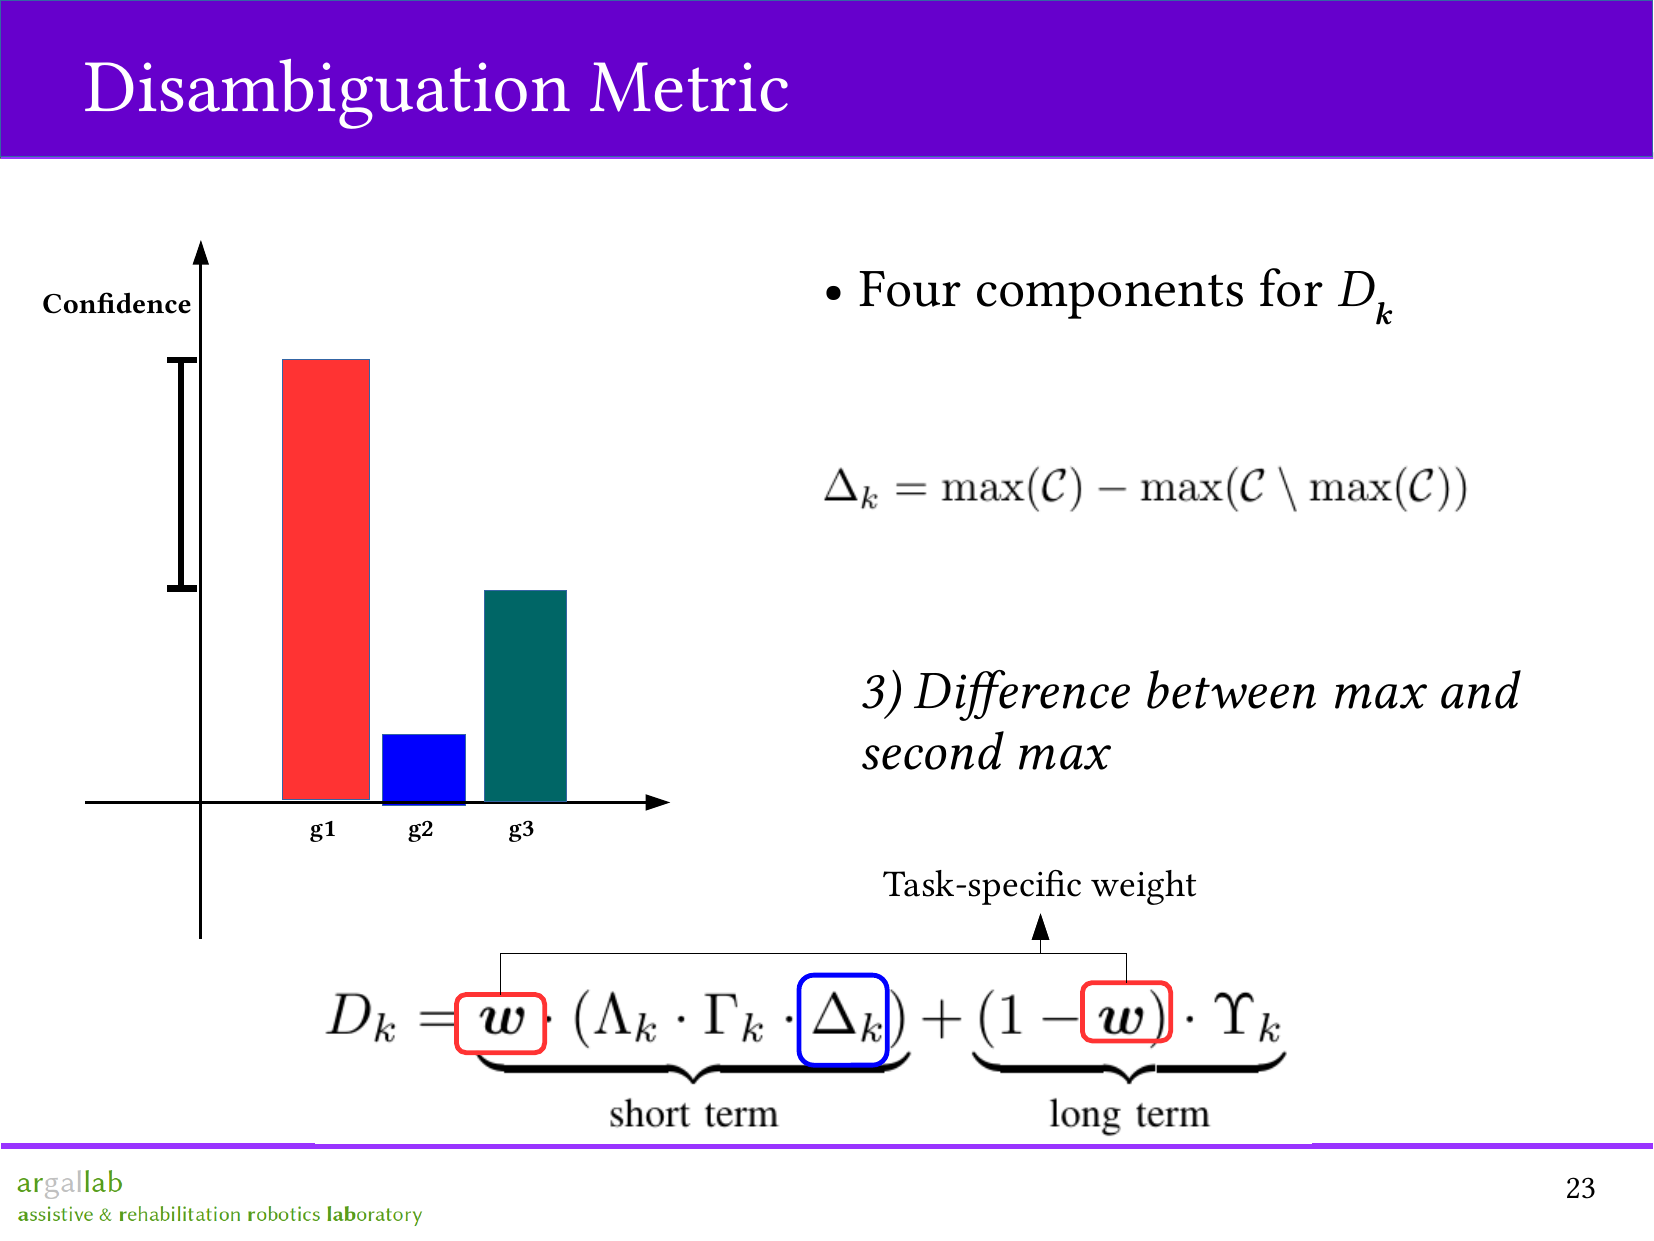

Disambiguation Metric
Four components for Dk
Confidence
3) Difference between max and second max
g1
g2
g3
Task-specific weight